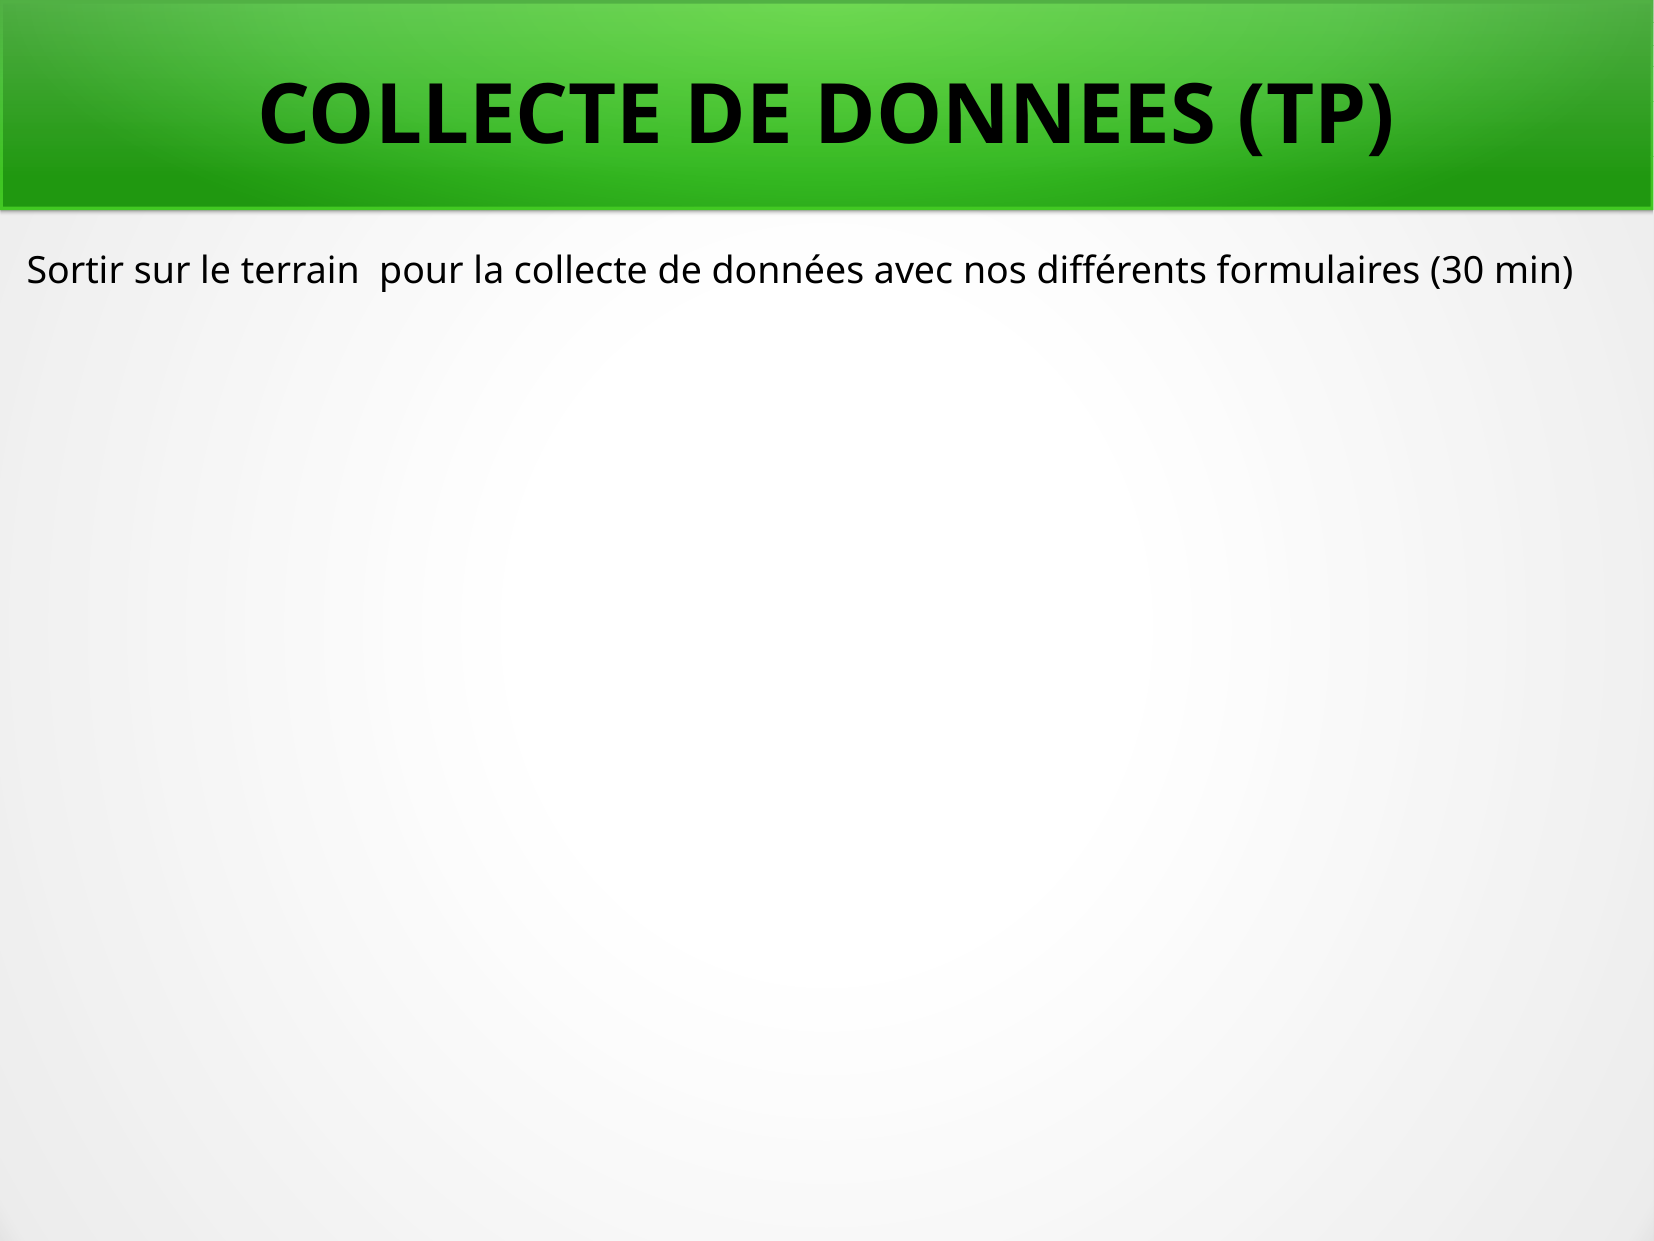

COLLECTE DE DONNEES (TP)
Sortir sur le terrain pour la collecte de données avec nos différents formulaires (30 min)